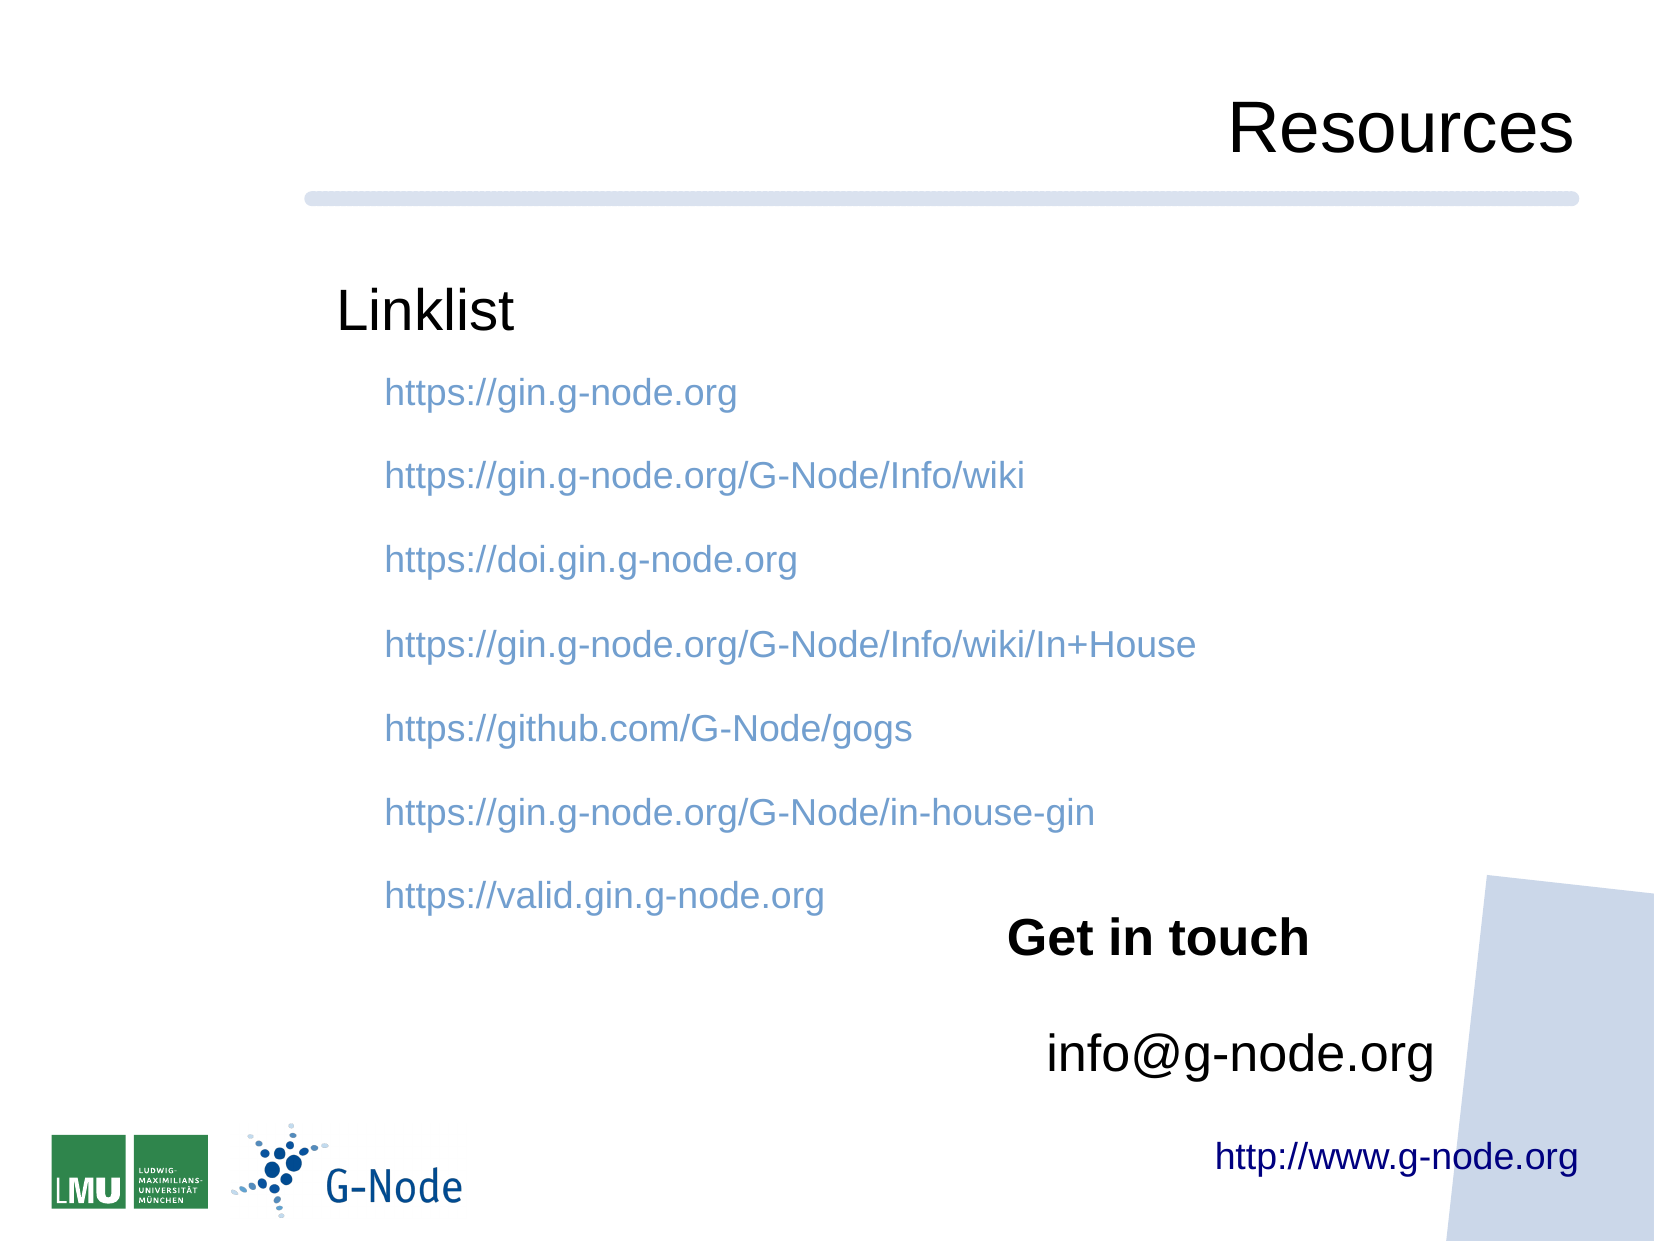

Resources
# Linklist
https://gin.g-node.org
https://gin.g-node.org/G-Node/Info/wiki
https://doi.gin.g-node.org
https://gin.g-node.org/G-Node/Info/wiki/In+House
https://github.com/G-Node/gogs
https://gin.g-node.org/G-Node/in-house-gin
https://valid.gin.g-node.org
Get in touch
	info@g-node.org
http://www.g-node.org